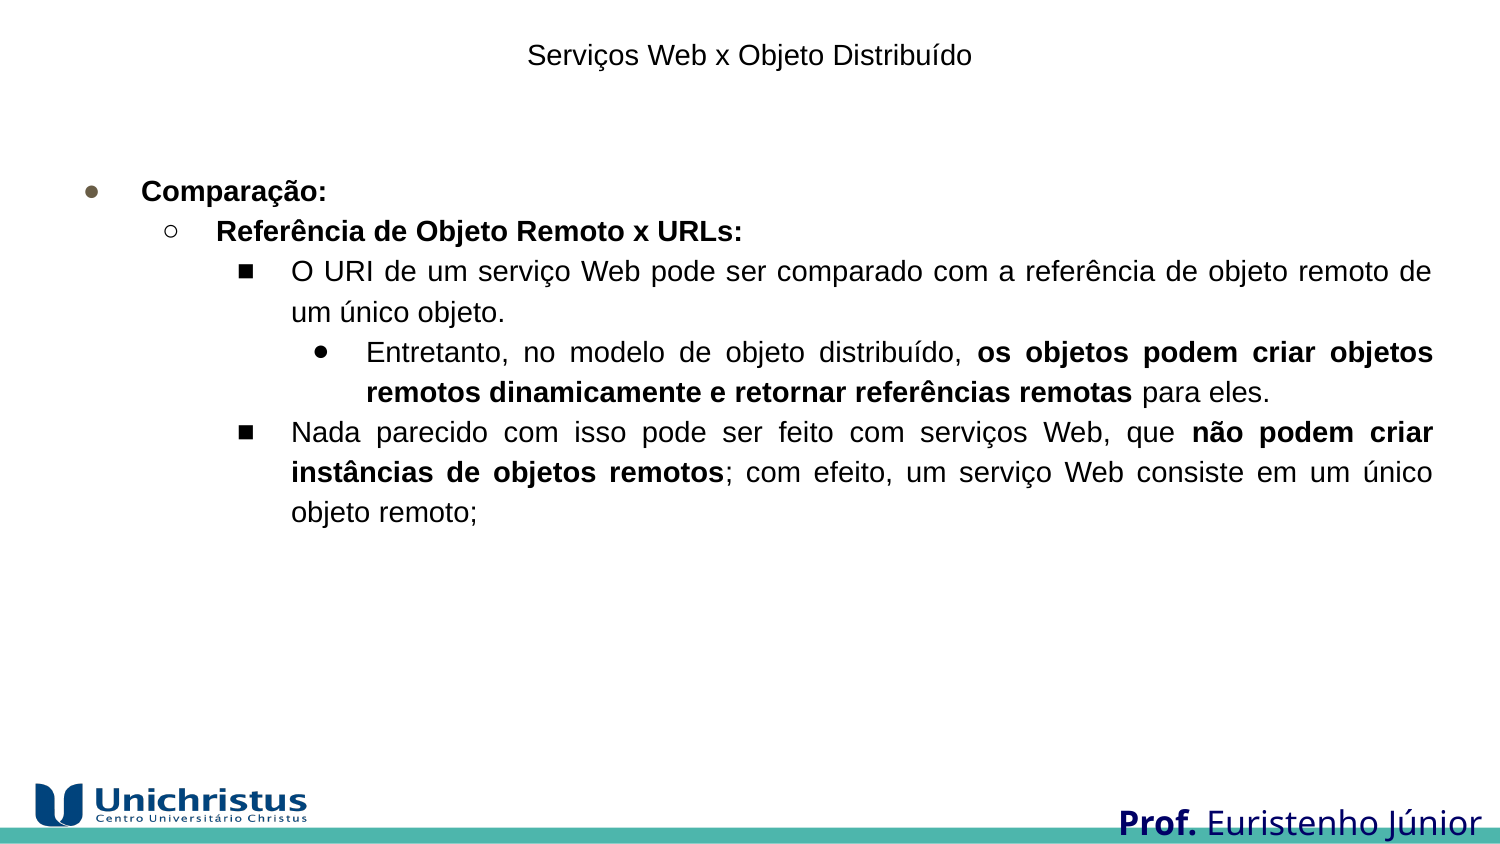

# Serviços Web x Objeto Distribuído
Comparação:
Referência de Objeto Remoto x URLs:
O URI de um serviço Web pode ser comparado com a referência de objeto remoto de um único objeto.
Entretanto, no modelo de objeto distribuído, os objetos podem criar objetos remotos dinamicamente e retornar referências remotas para eles.
Nada parecido com isso pode ser feito com serviços Web, que não podem criar instâncias de objetos remotos; com efeito, um serviço Web consiste em um único objeto remoto;
Prof. Euristenho Júnior